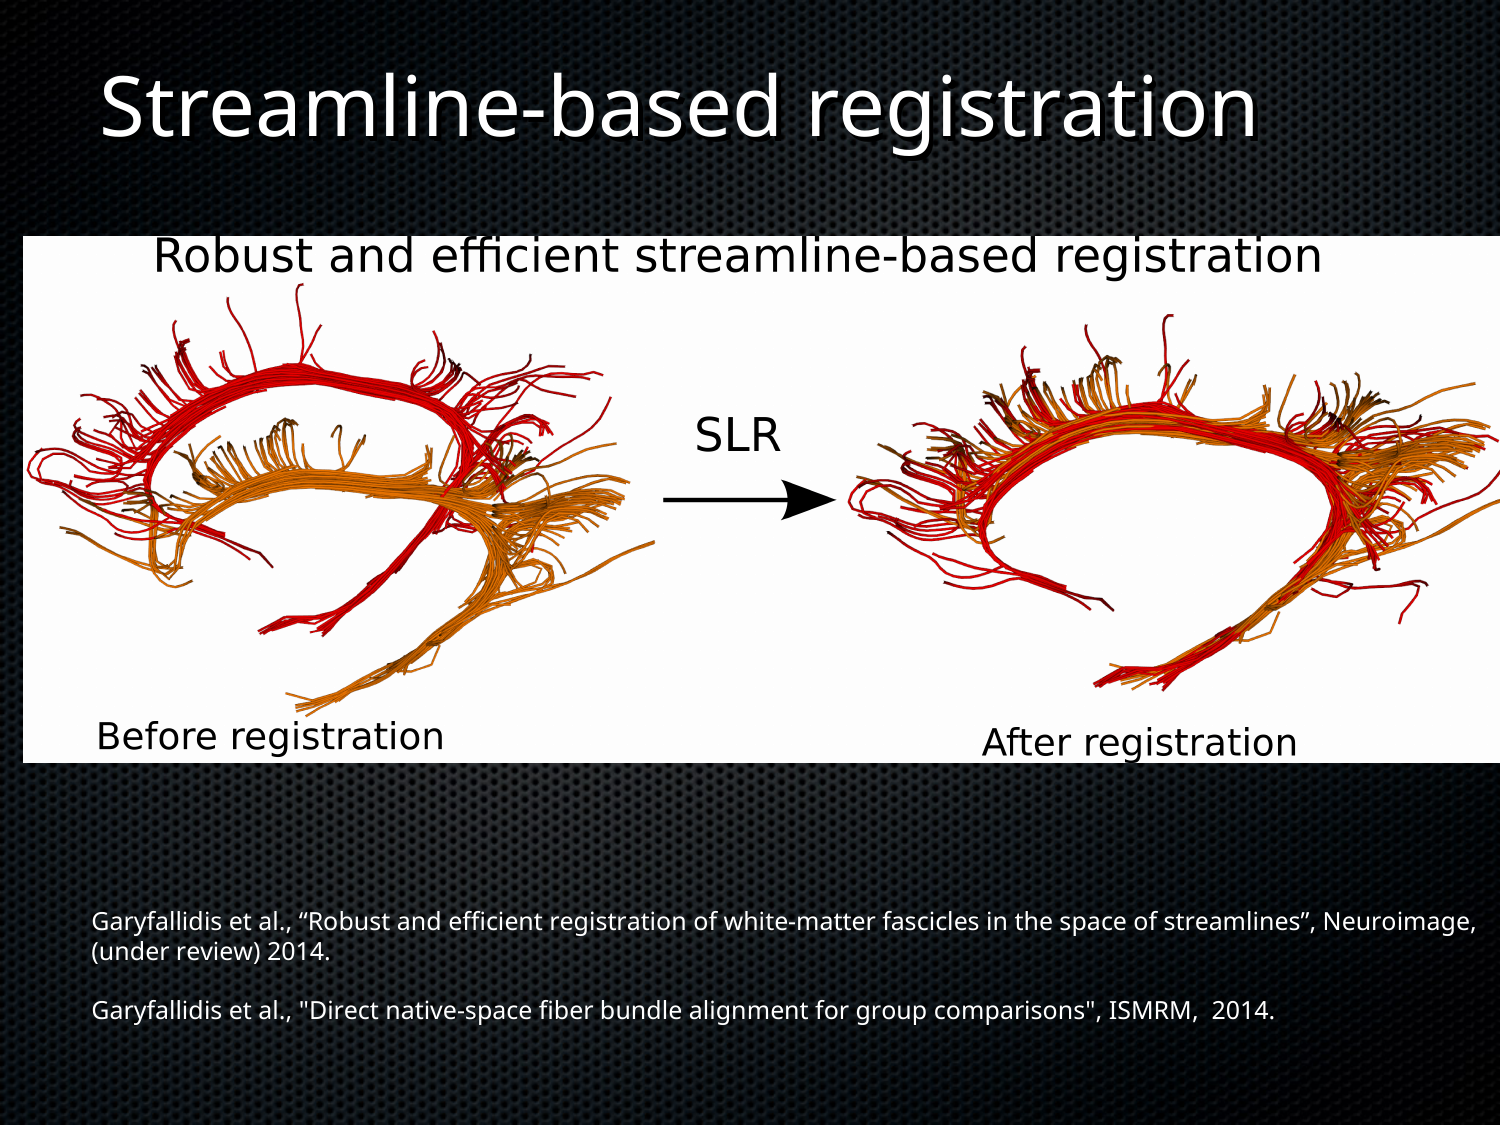

# Streamline-based registration
Garyfallidis et al., “Robust and efficient registration of white-matter fascicles in the space of streamlines”, Neuroimage, (under review) 2014.
Garyfallidis et al., "Direct native-space fiber bundle alignment for group comparisons", ISMRM, 2014.